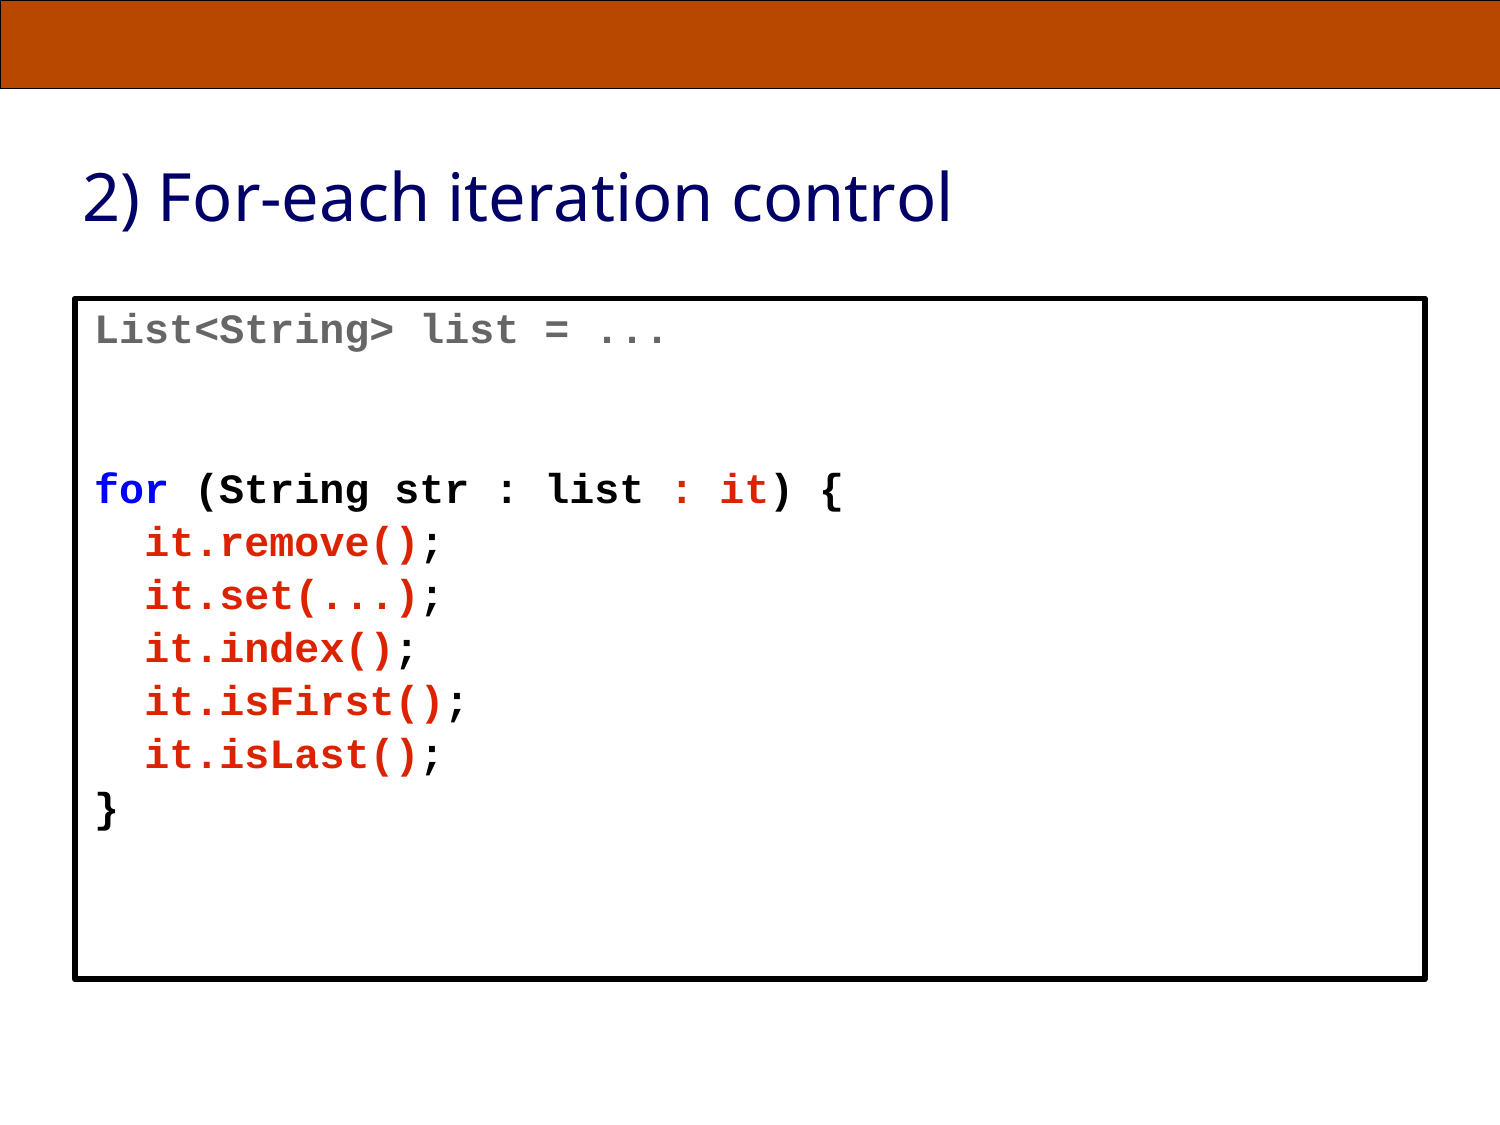

# 2) For-each iteration control
List<String> list = ...
for (String str : list : it) {
 it.remove();
 it.set(...);
 it.index();
 it.isFirst();
 it.isLast();
}